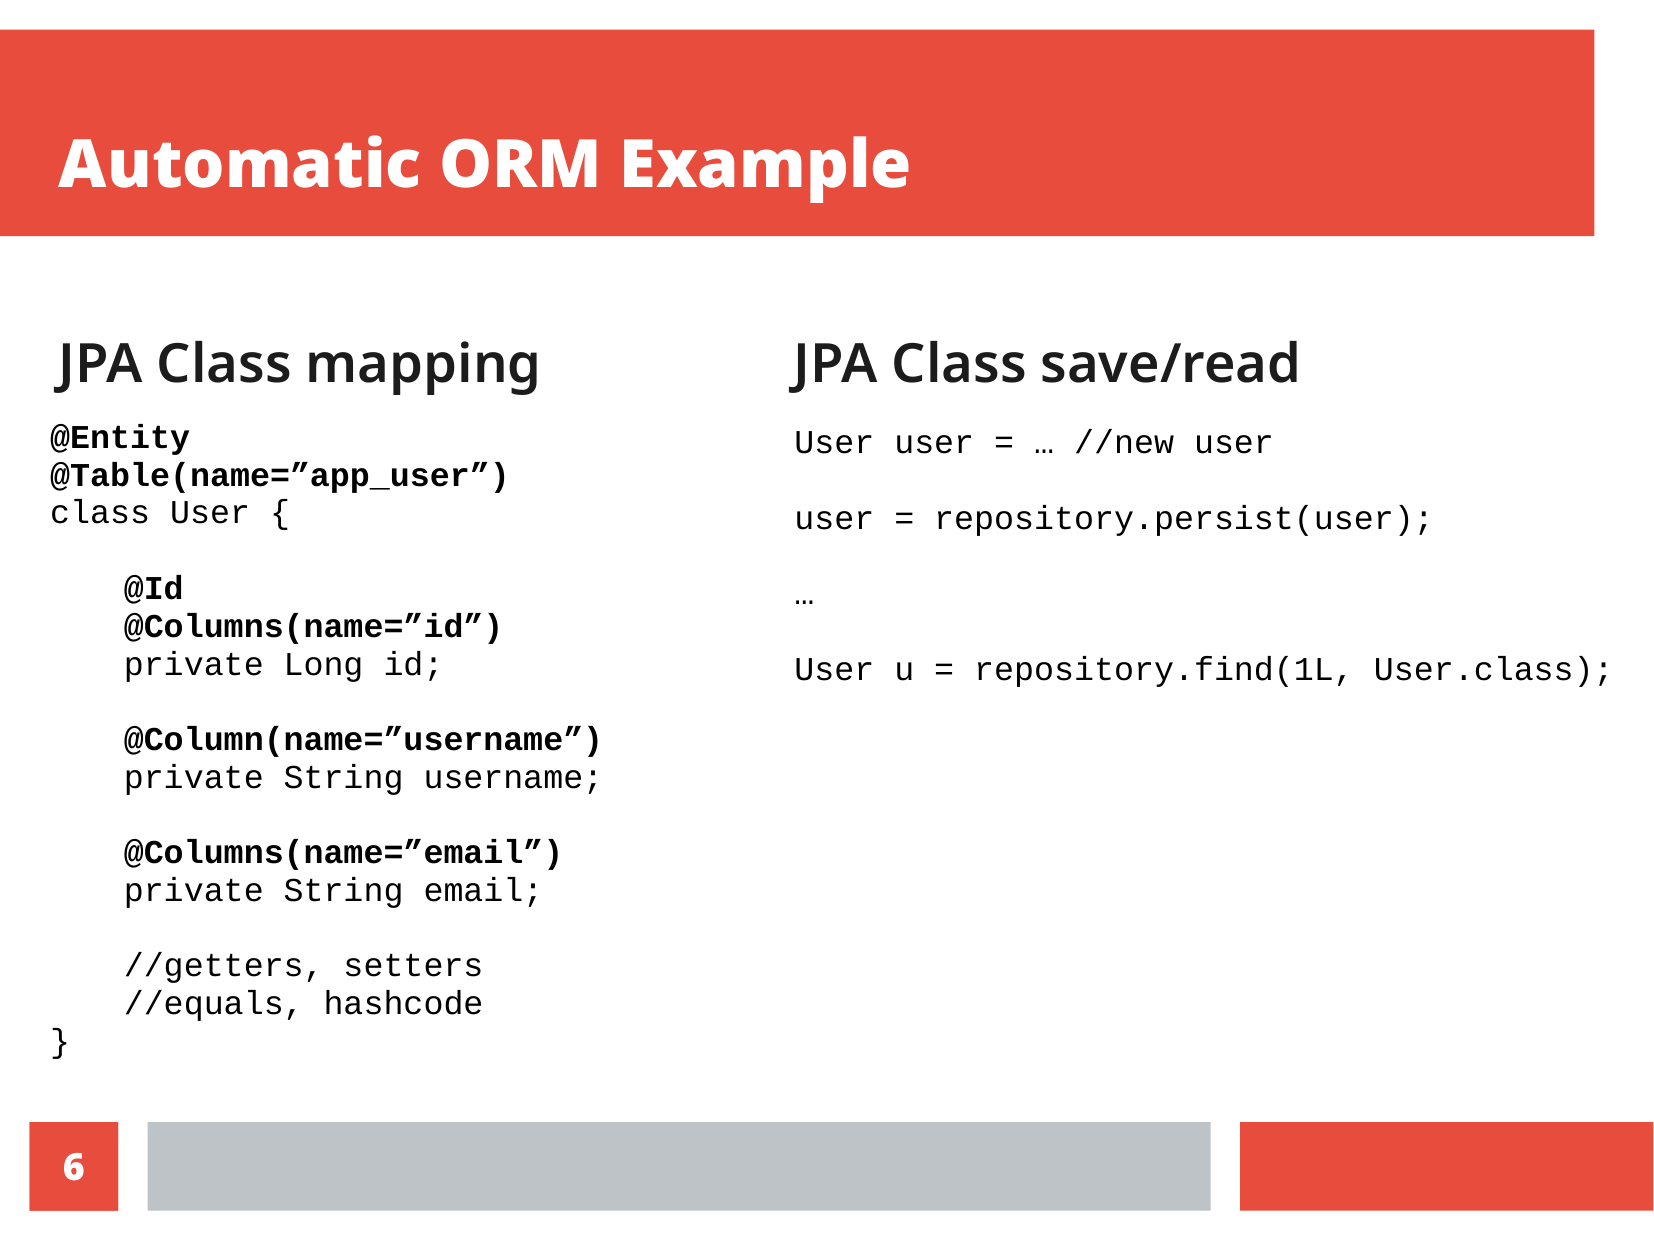

# Automatic ORM Example
JPA Class mapping
JPA Class save/read
@Entity
@Table(name=”app_user”)
class User {
	@Id
	@Columns(name=”id”)
	private Long id;
	@Column(name=”username”)
	private String username;
	@Columns(name=”email”)
	private String email;
	//getters, setters
	//equals, hashcode
}
User user = … //new user
user = repository.persist(user);
…
User u = repository.find(1L, User.class);
6